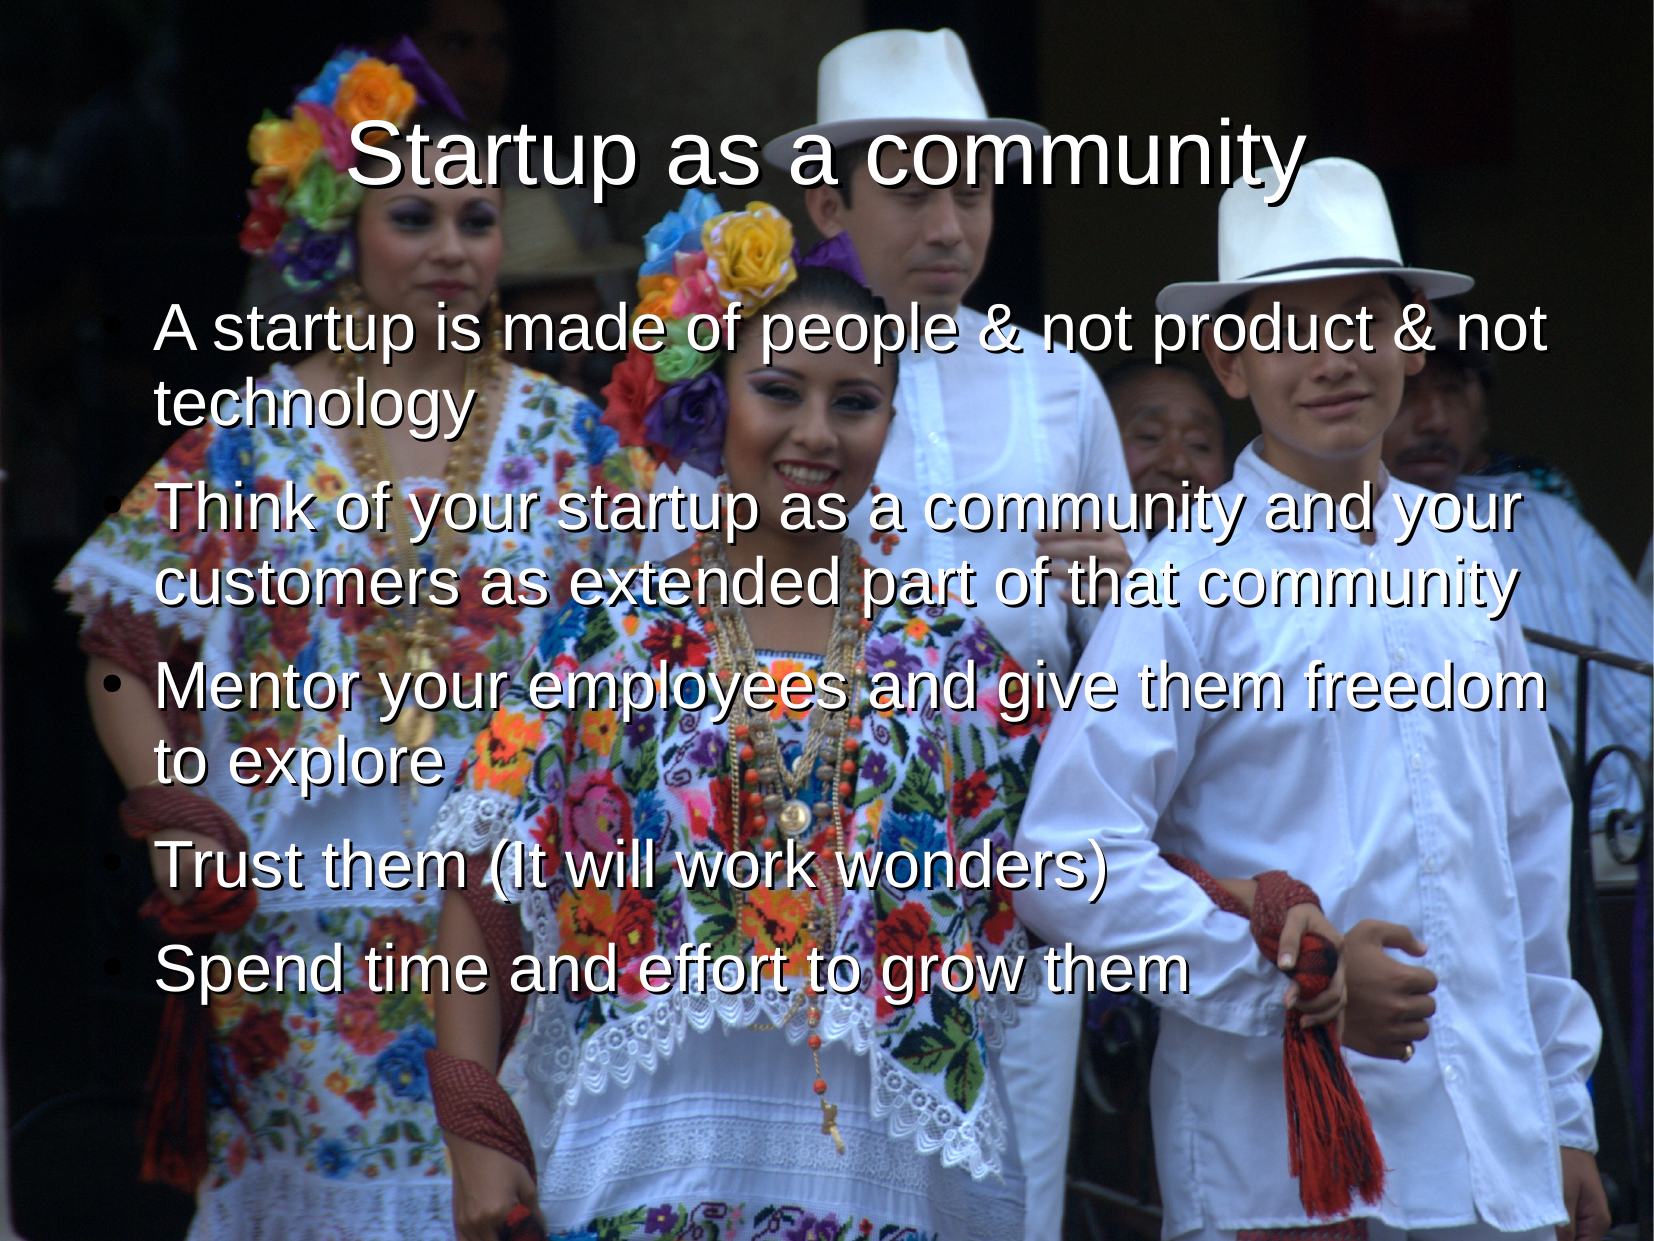

# Startup as a community
A startup is made of people & not product & not technology
Think of your startup as a community and your customers as extended part of that community
Mentor your employees and give them freedom to explore
Trust them (It will work wonders)
Spend time and effort to grow them